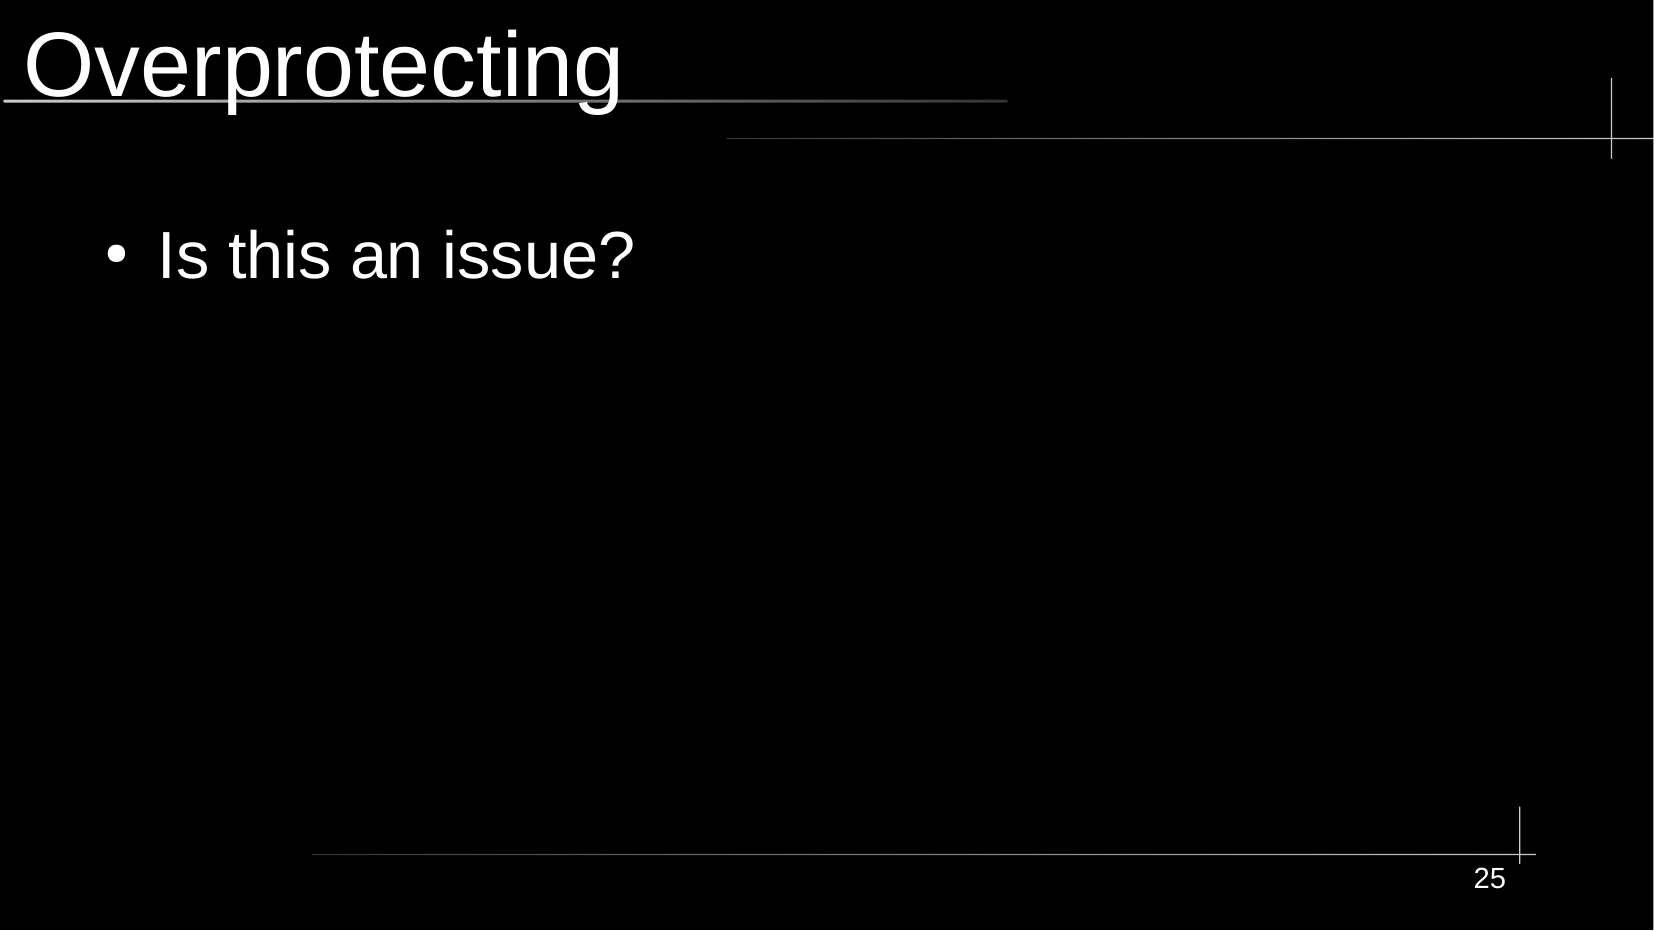

# Overprotecting
Is this an issue?
25